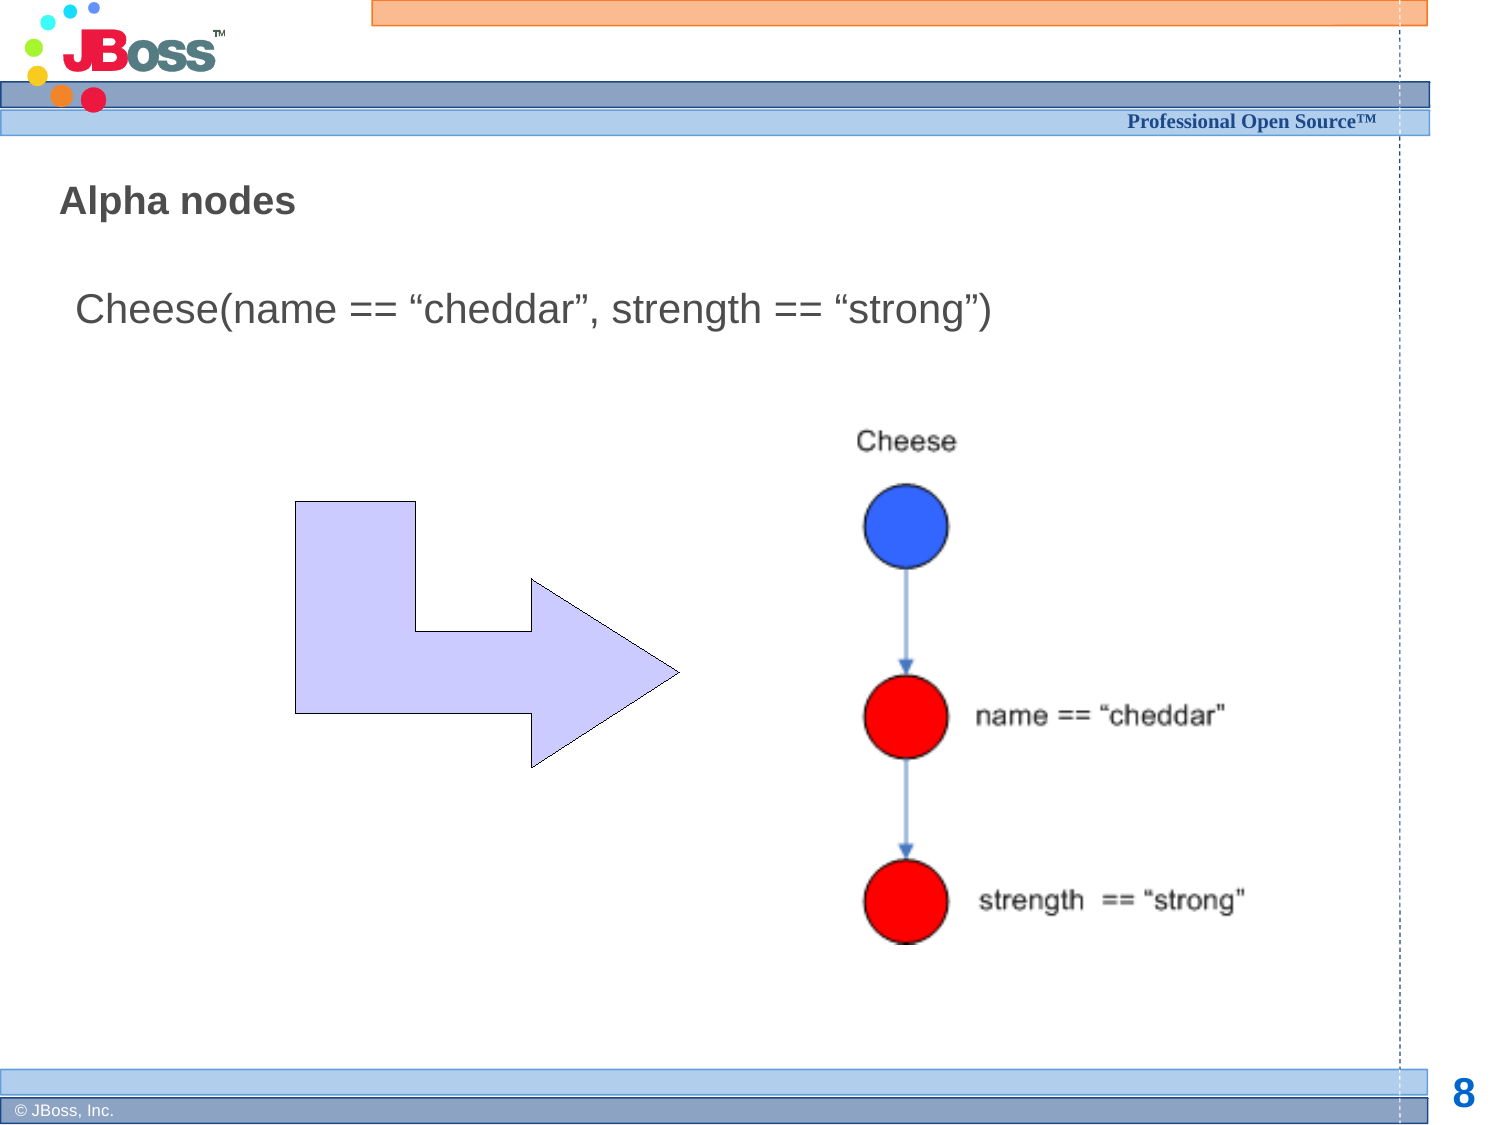

# Alpha nodes
Cheese(name == “cheddar”, strength == “strong”)